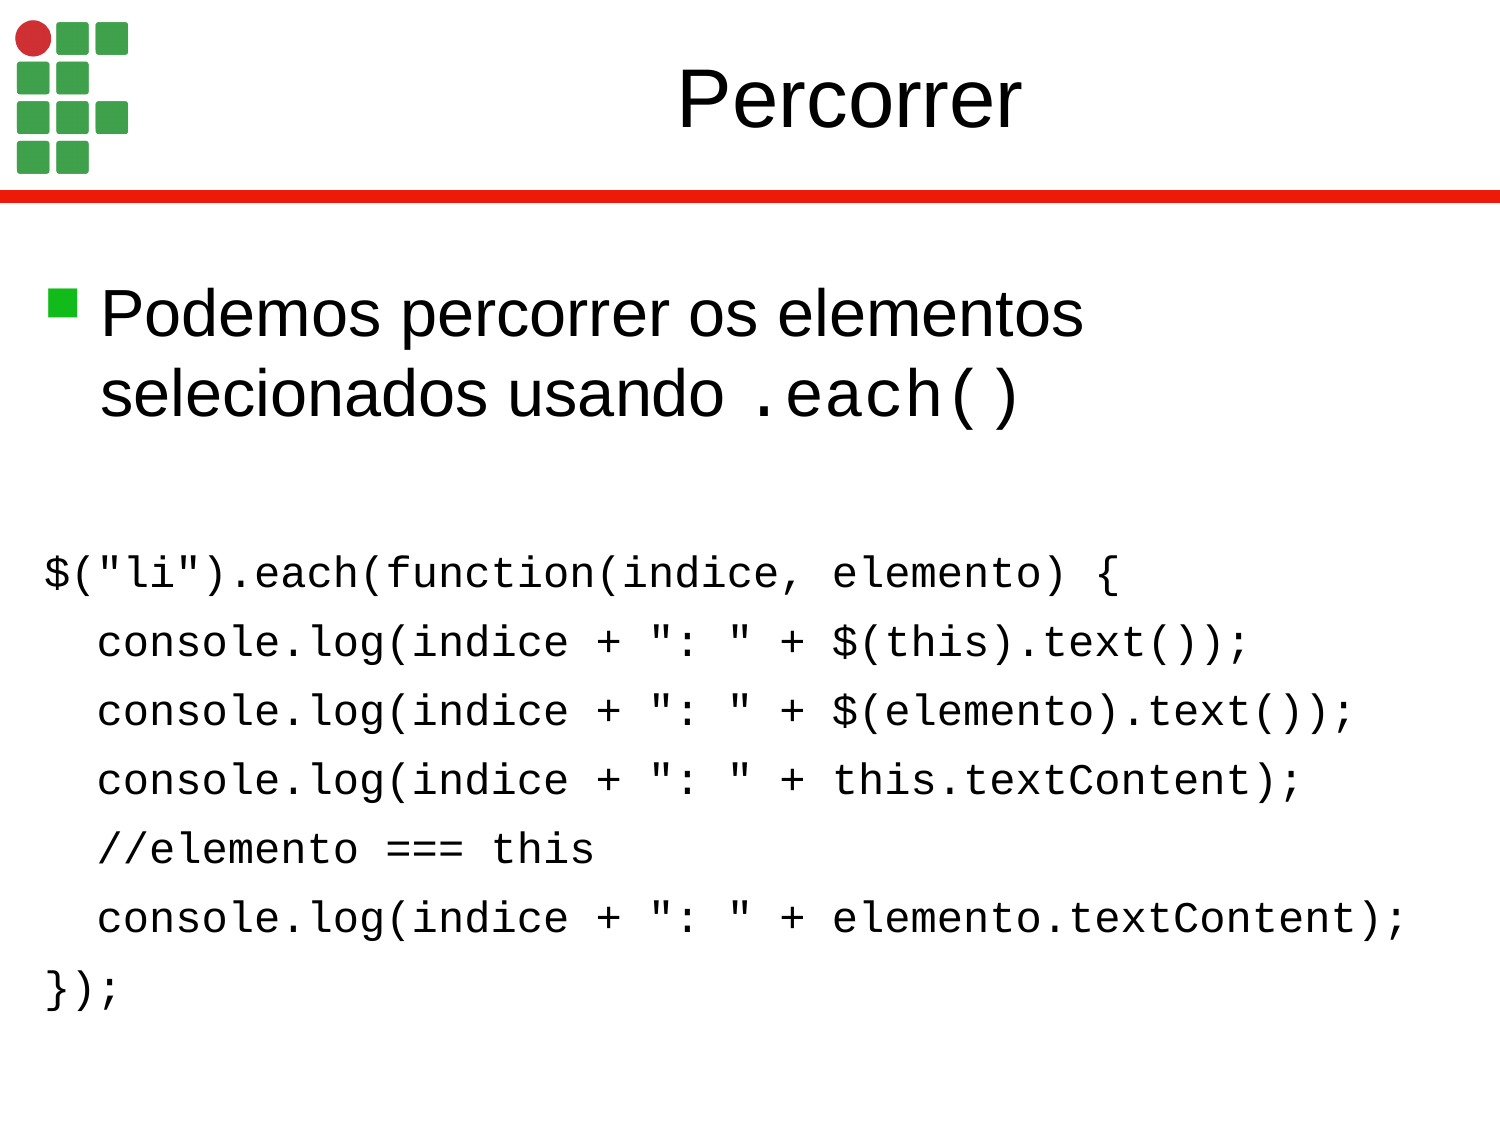

# Percorrer
Podemos percorrer os elementos selecionados usando .each()
$("li").each(function(indice, elemento) {
 console.log(indice + ": " + $(this).text());
 console.log(indice + ": " + $(elemento).text());
 console.log(indice + ": " + this.textContent);
 //elemento === this
 console.log(indice + ": " + elemento.textContent);
});